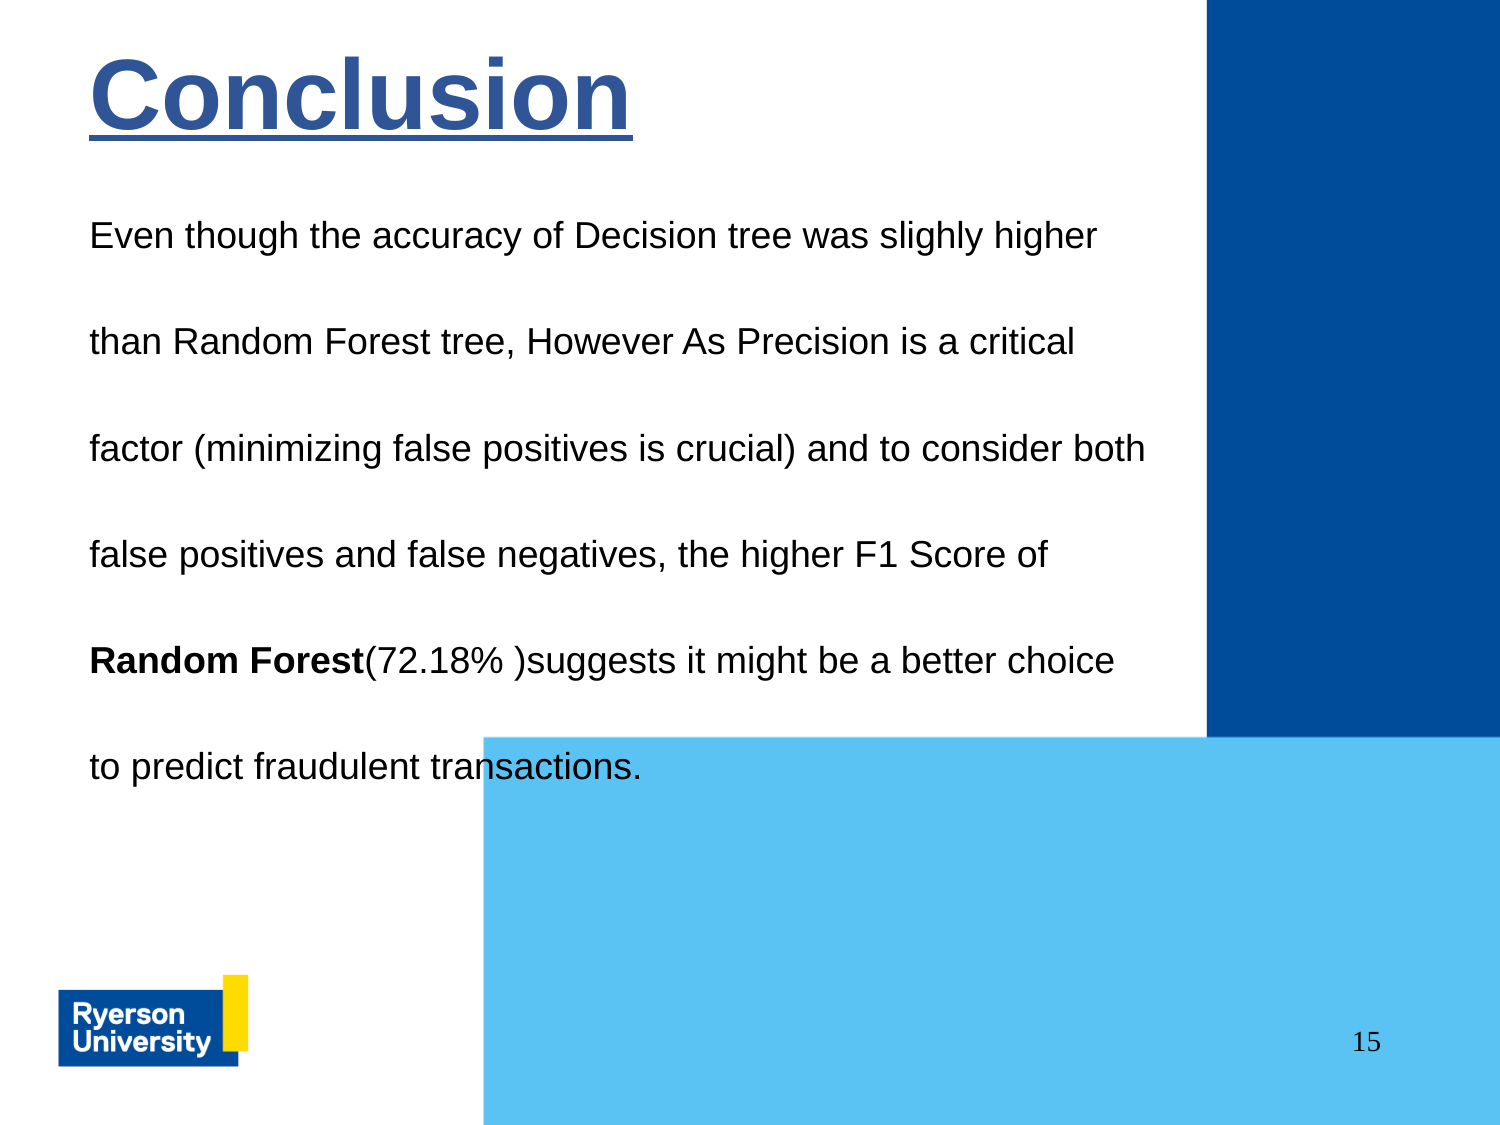

# Conclusion Even though the accuracy of Decision tree was slighly higher than Random Forest tree, However As Precision is a critical factor (minimizing false positives is crucial) and to consider both false positives and false negatives, the higher F1 Score of Random Forest(72.18% )suggests it might be a better choice to predict fraudulent transactions.